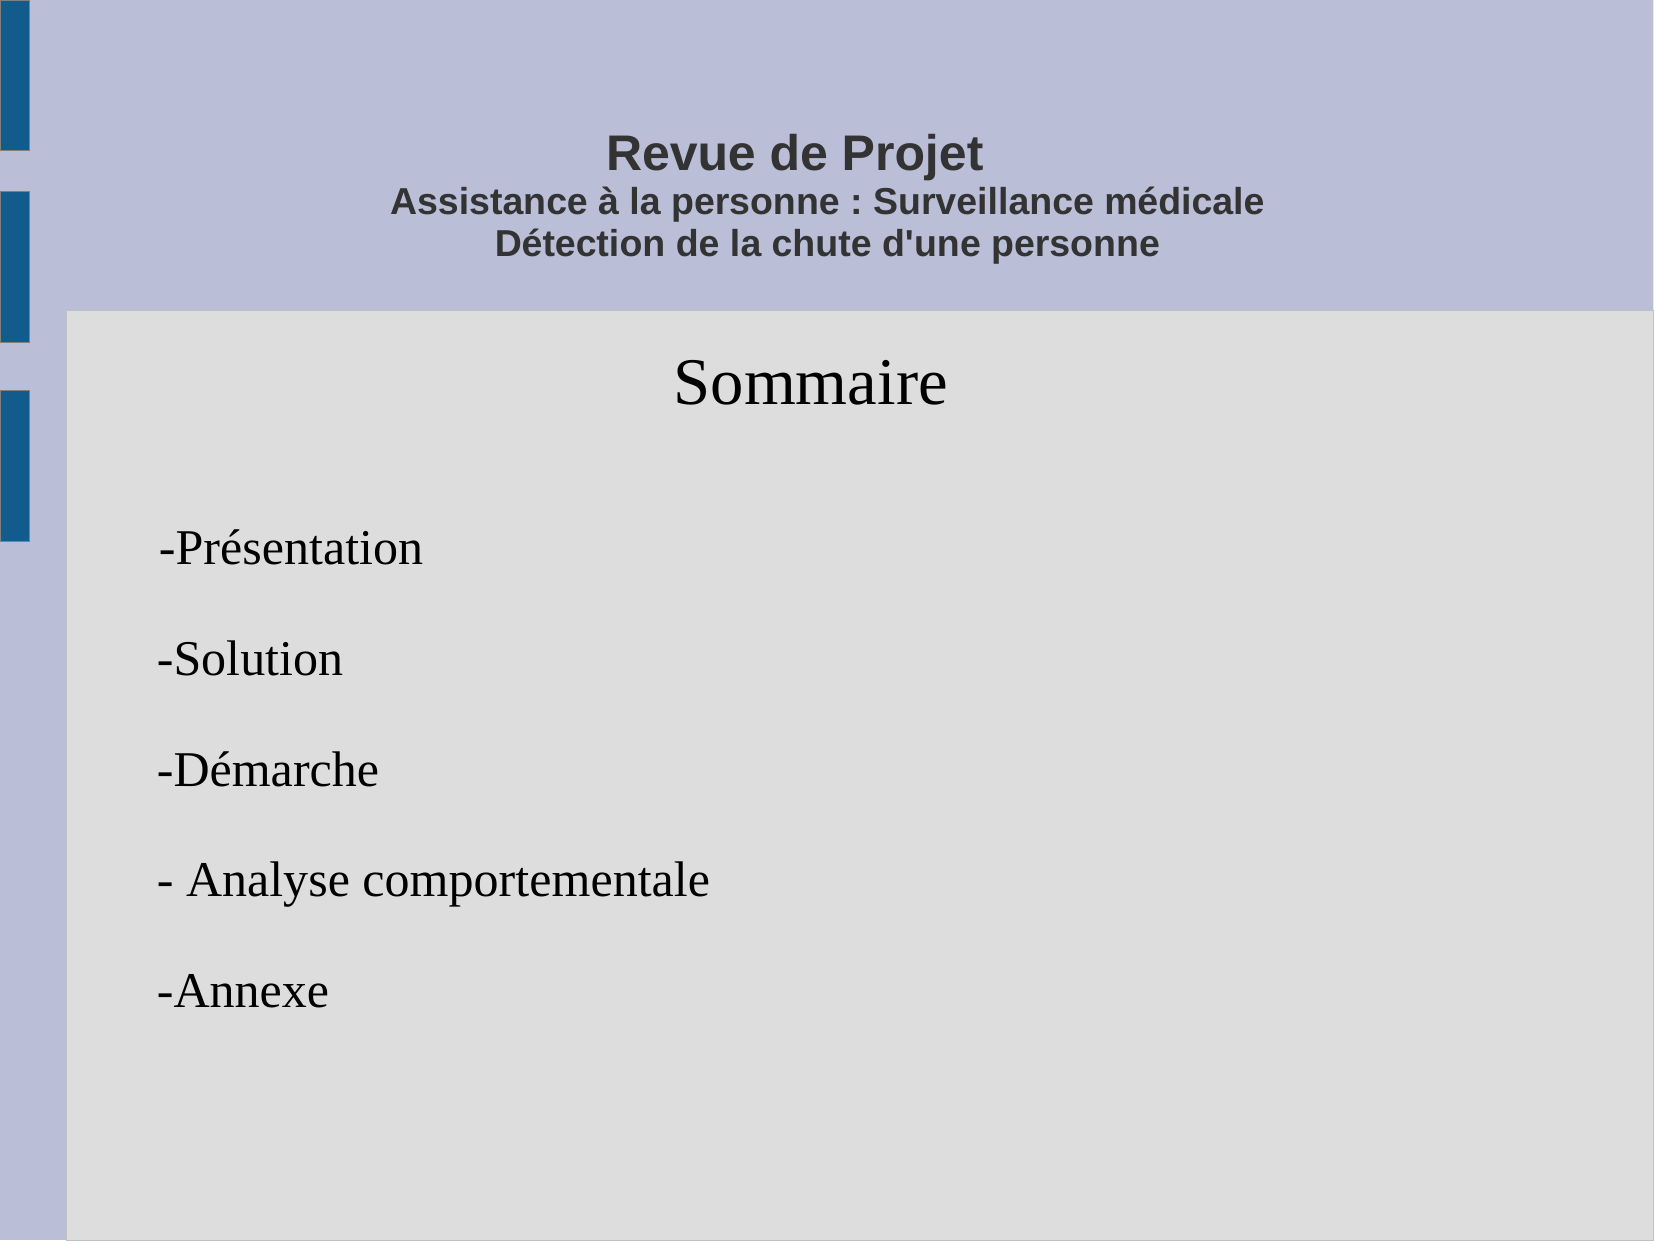

# Revue de Projet Assistance à la personne : Surveillance médicale Détection de la chute d'une personne
							Sommaire
 -Présentation
-Solution
-Démarche
- Analyse comportementale
-Annexe